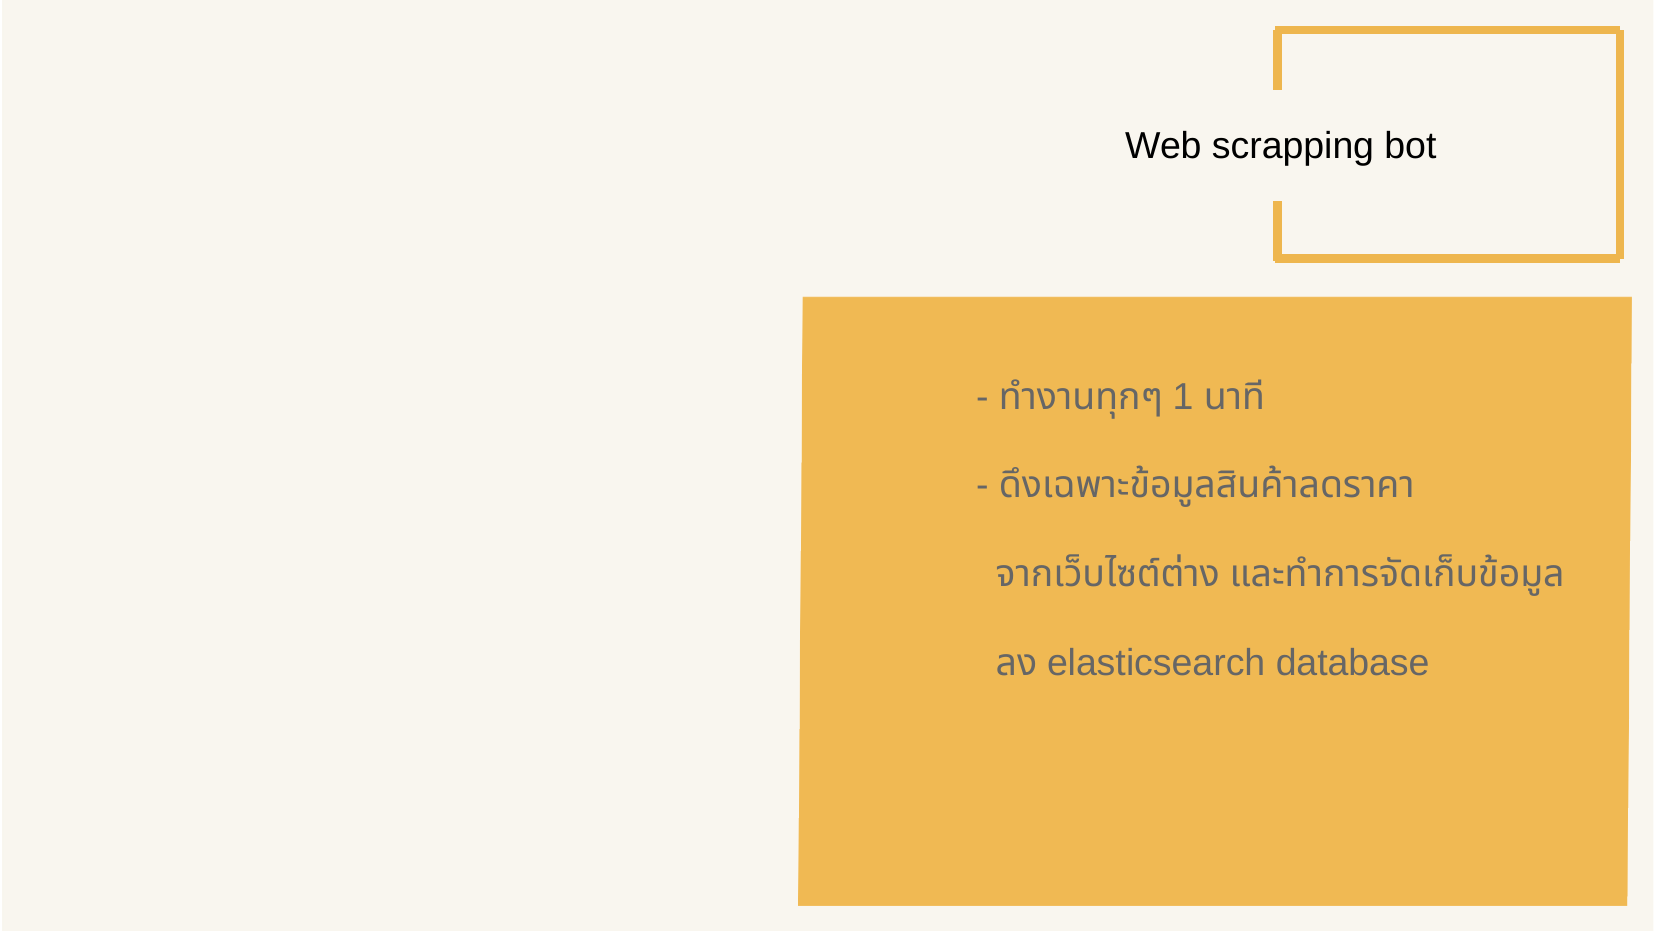

Web scrapping bot
- ทำงานทุกๆ 1 นาที
- ดึงเฉพาะข้อมูลสินค้าลดราคา
 จากเว็บไซต์ต่าง และทำการจัดเก็บข้อมูล
 ลง elasticsearch database